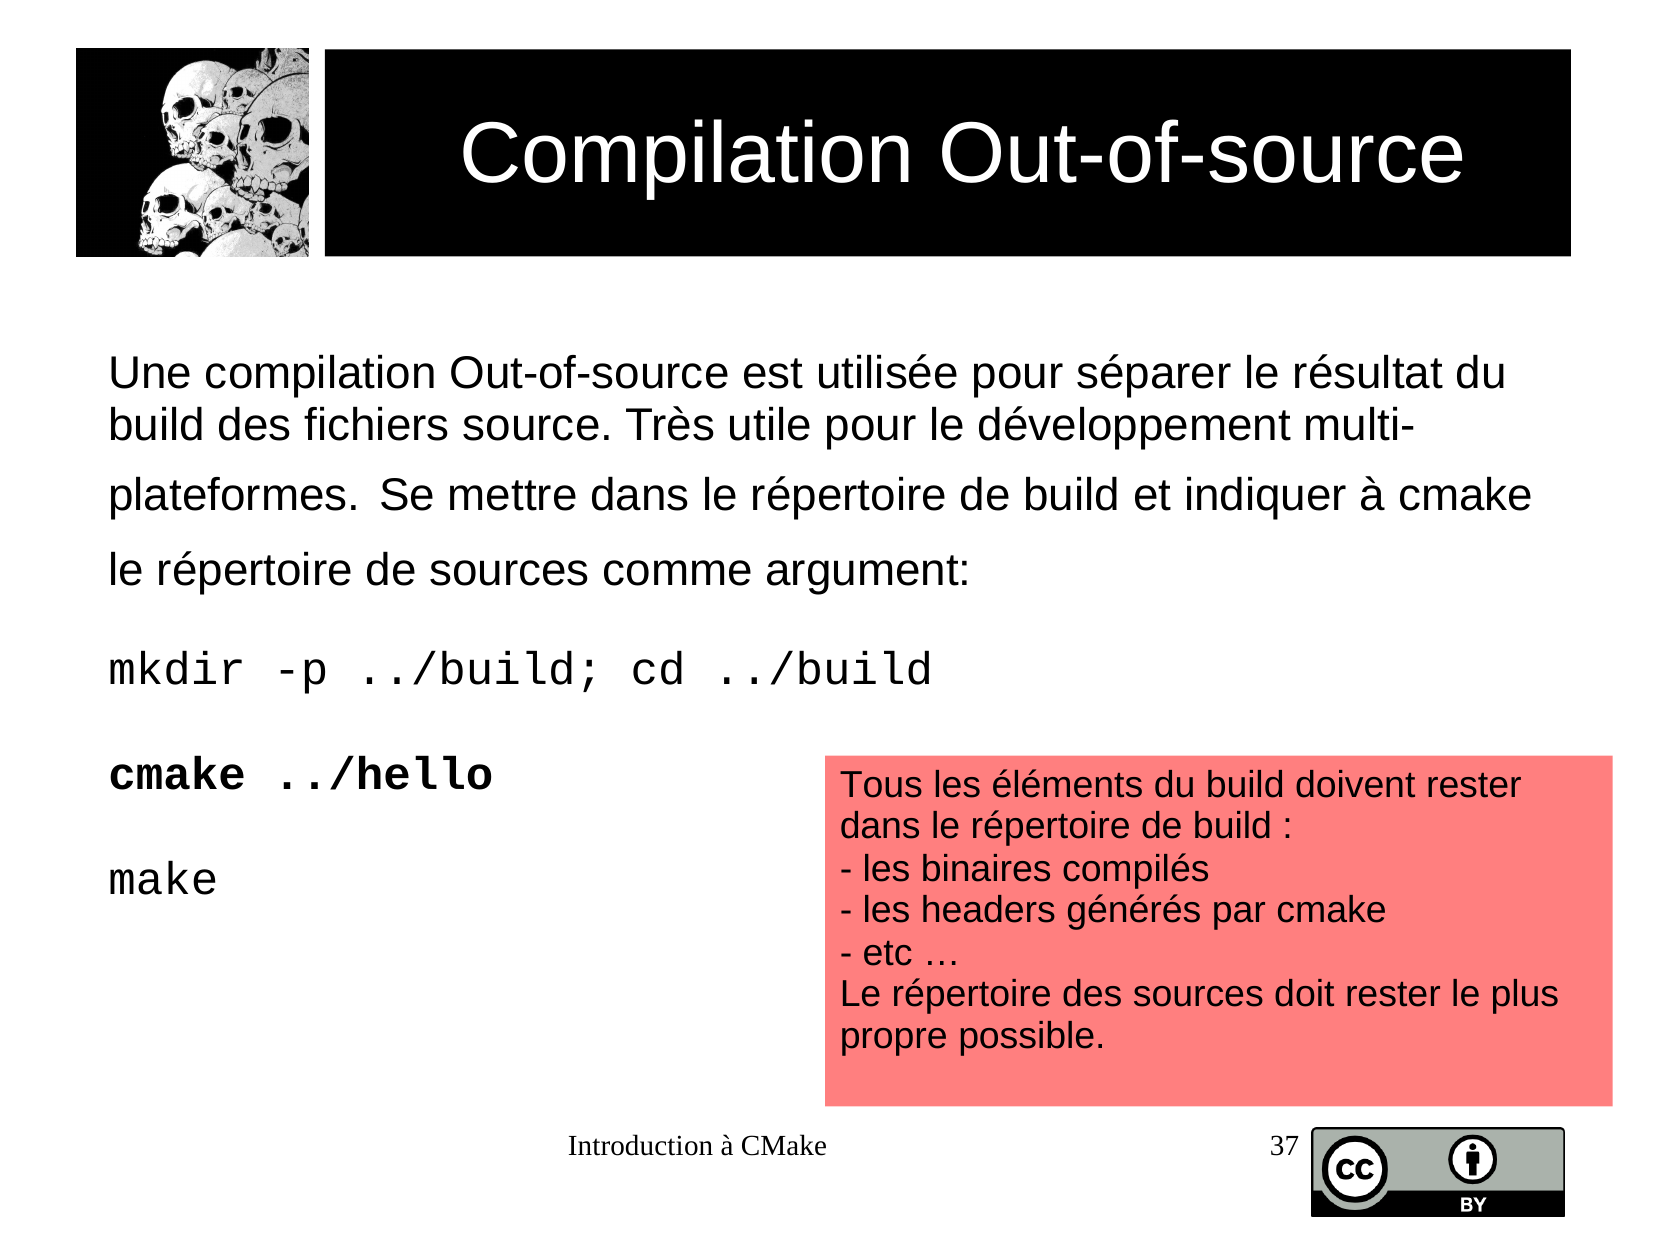

# Compilation Out-of-source
Une compilation Out-of-source est utilisée pour séparer le résultat du build des fichiers source. Très utile pour le développement multi-plateformes. Se mettre dans le répertoire de build et indiquer à cmake le répertoire de sources comme argument:
mkdir -p ../build; cd ../build
cmake ../hello
make
Tous les éléments du build doivent rester dans le répertoire de build :
- les binaires compilés
- les headers générés par cmake
- etc …
Le répertoire des sources doit rester le plus propre possible.
Introduction à CMake
37